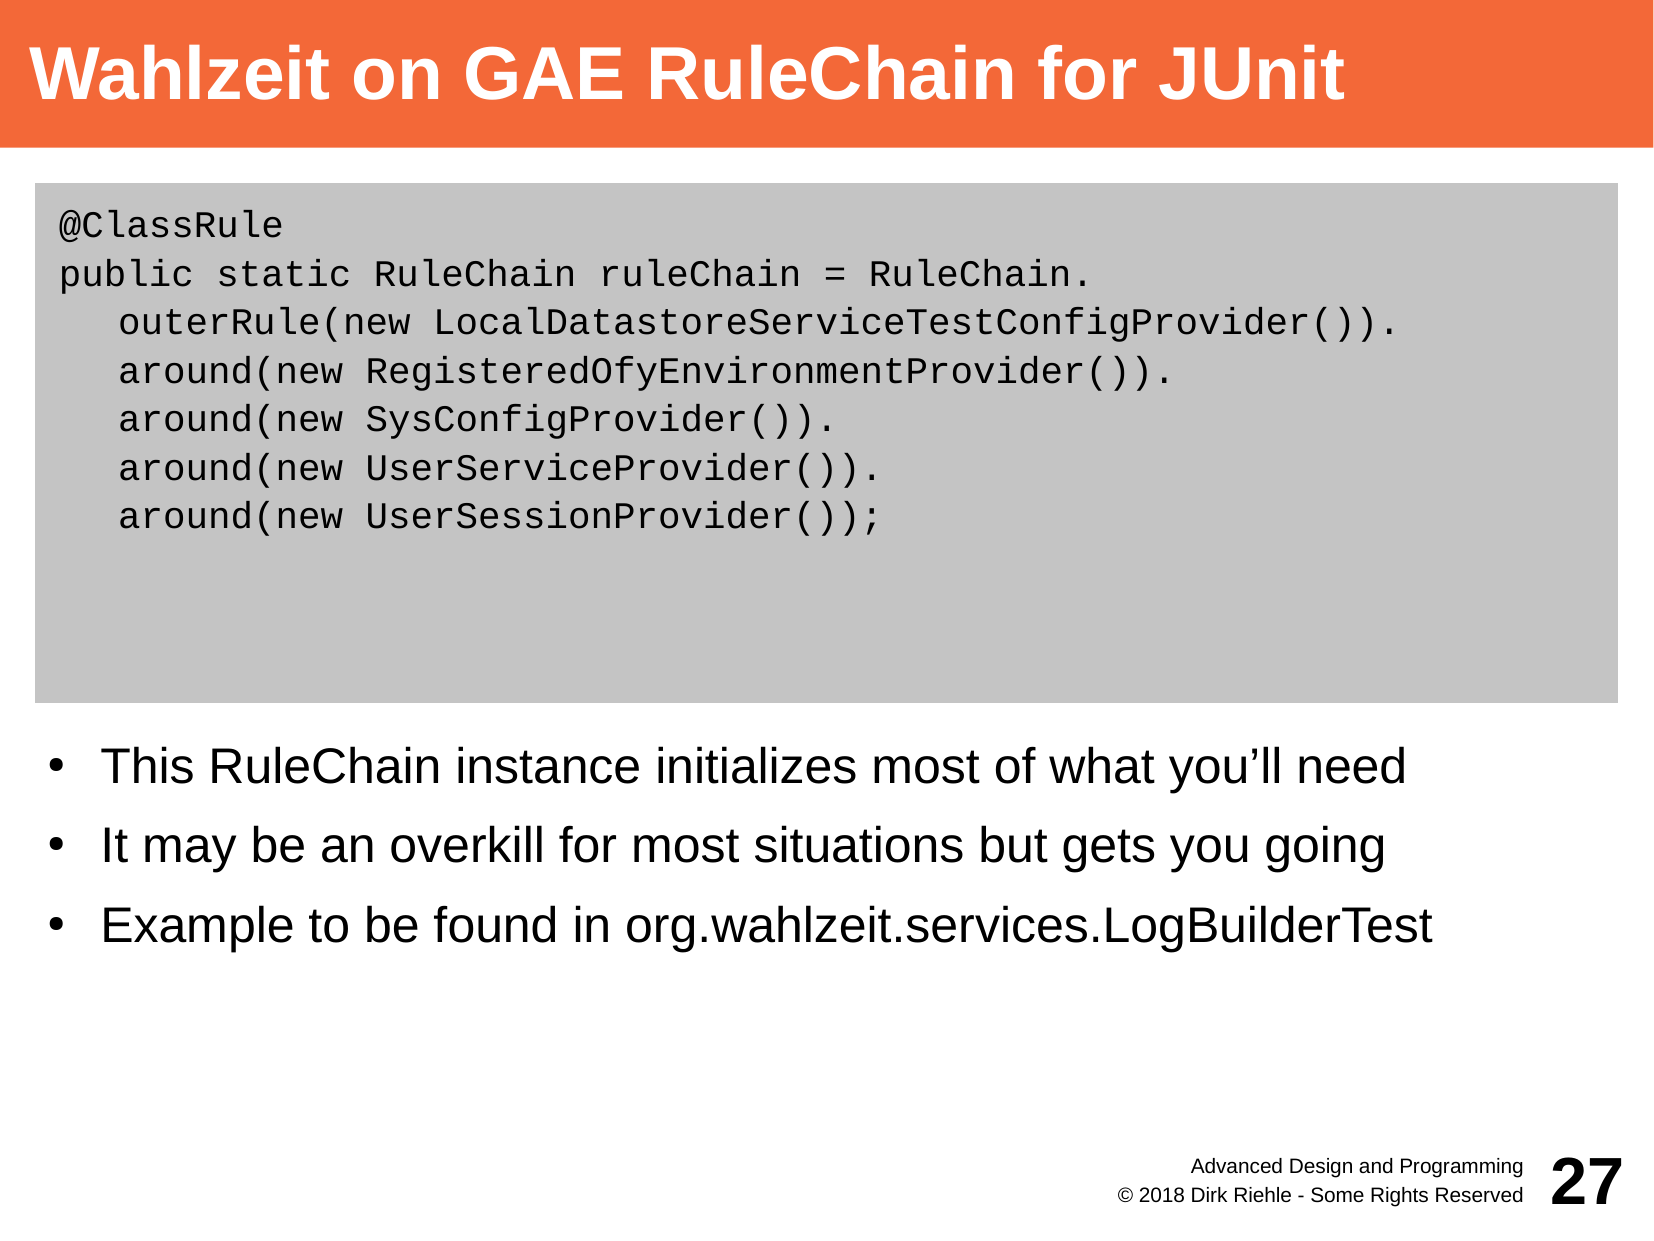

# Wahlzeit on GAE RuleChain for JUnit
@ClassRule
public static RuleChain ruleChain = RuleChain.
	outerRule(new LocalDatastoreServiceTestConfigProvider()).
	around(new RegisteredOfyEnvironmentProvider()).
	around(new SysConfigProvider()).
	around(new UserServiceProvider()).
	around(new UserSessionProvider());
This RuleChain instance initializes most of what you’ll need
It may be an overkill for most situations but gets you going
Example to be found in org.wahlzeit.services.LogBuilderTest
Advanced Design and Programming
27
© 2018 Dirk Riehle - Some Rights Reserved